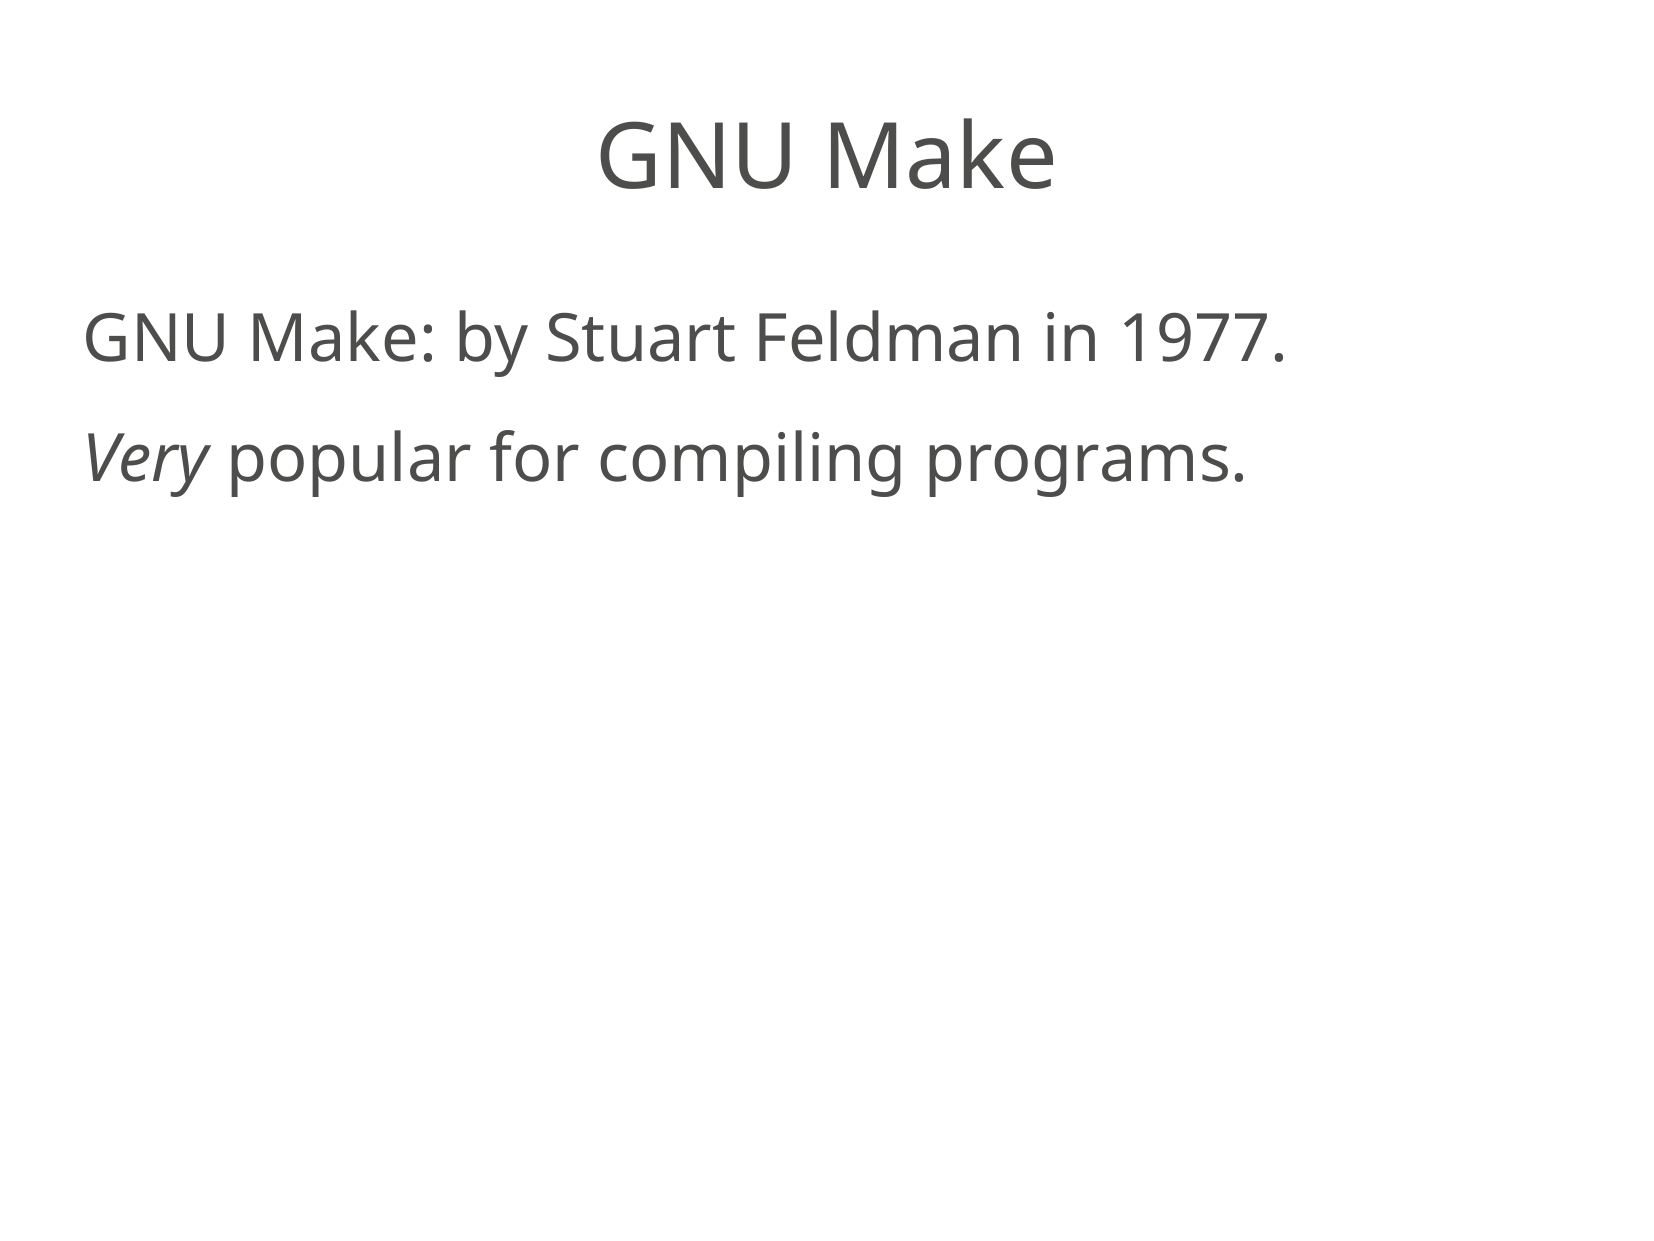

# GNU Make
GNU Make: by Stuart Feldman in 1977.
Very popular for compiling programs.